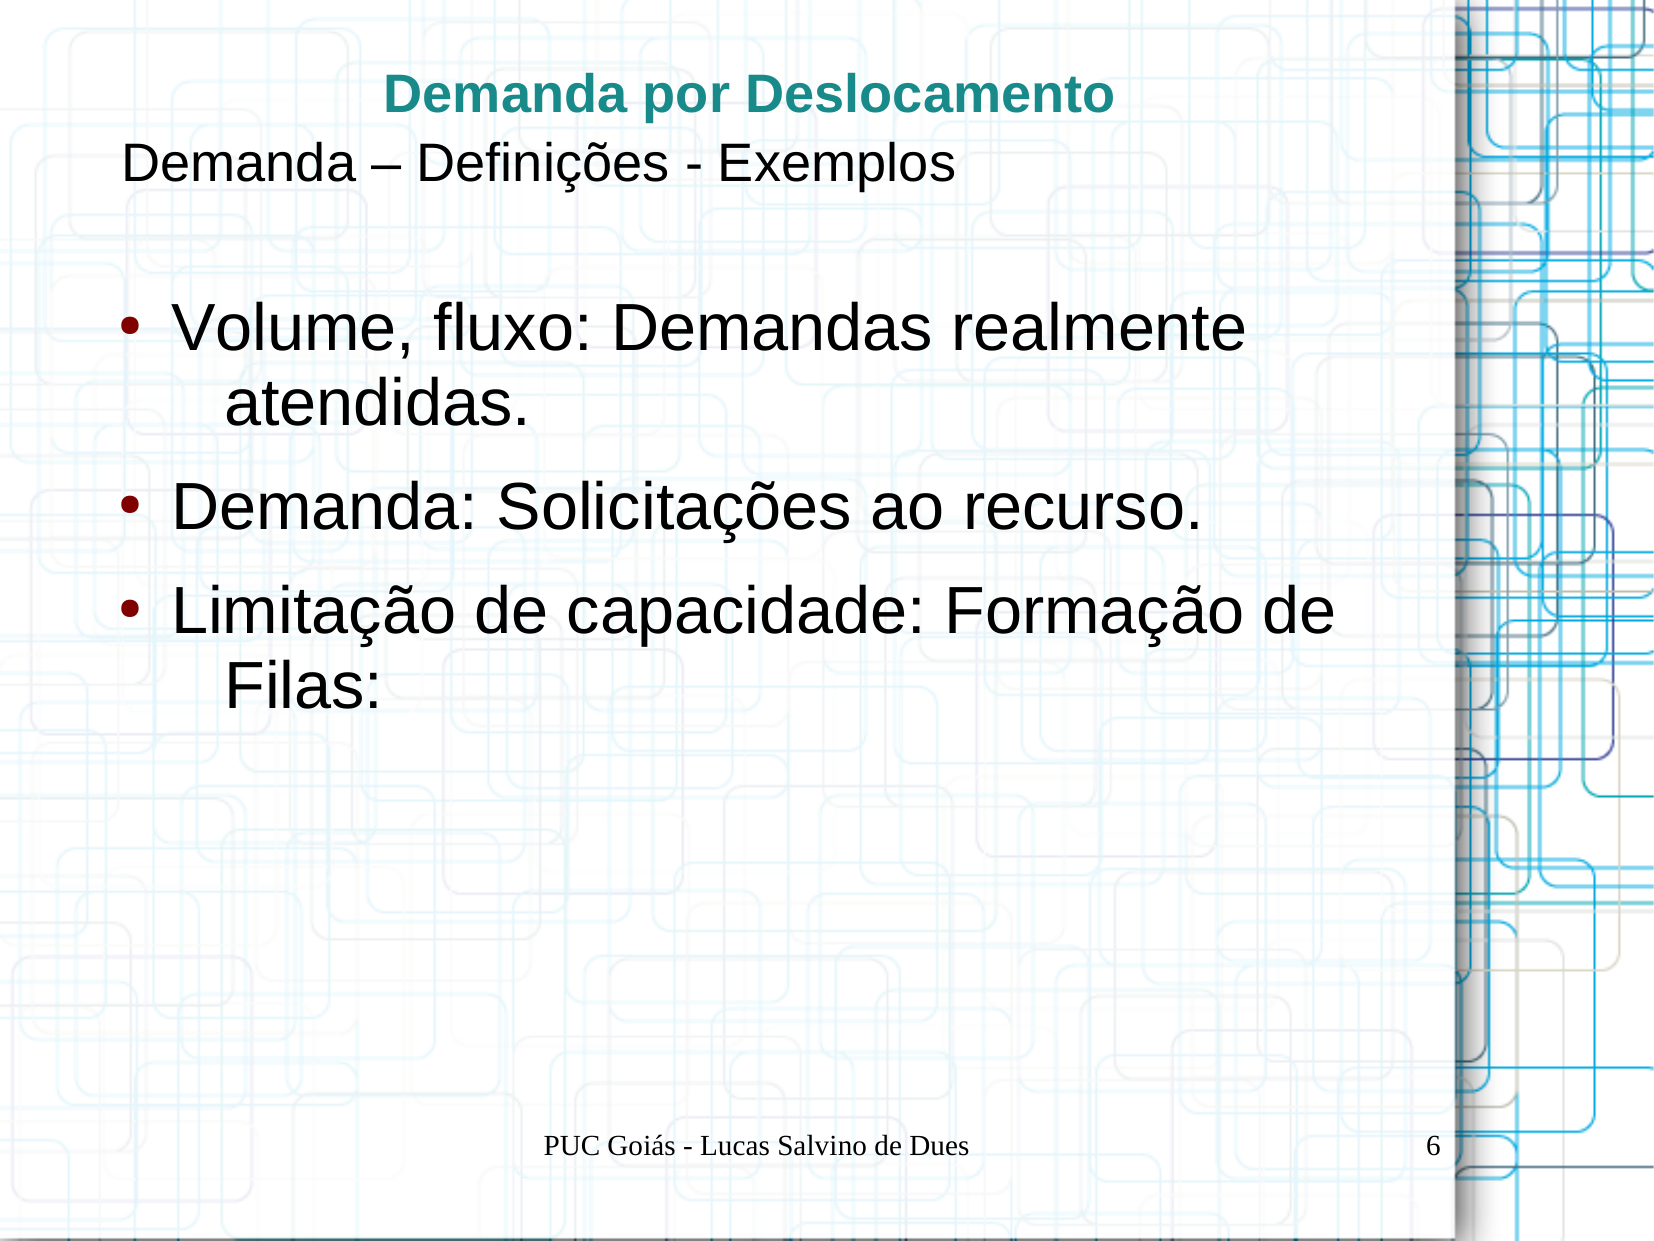

# Demanda por Deslocamento
Demanda – Definições - Exemplos
Volume, fluxo: Demandas realmente atendidas.
Demanda: Solicitações ao recurso.
Limitação de capacidade: Formação de Filas:
PUC Goiás - Lucas Salvino de Dues
6